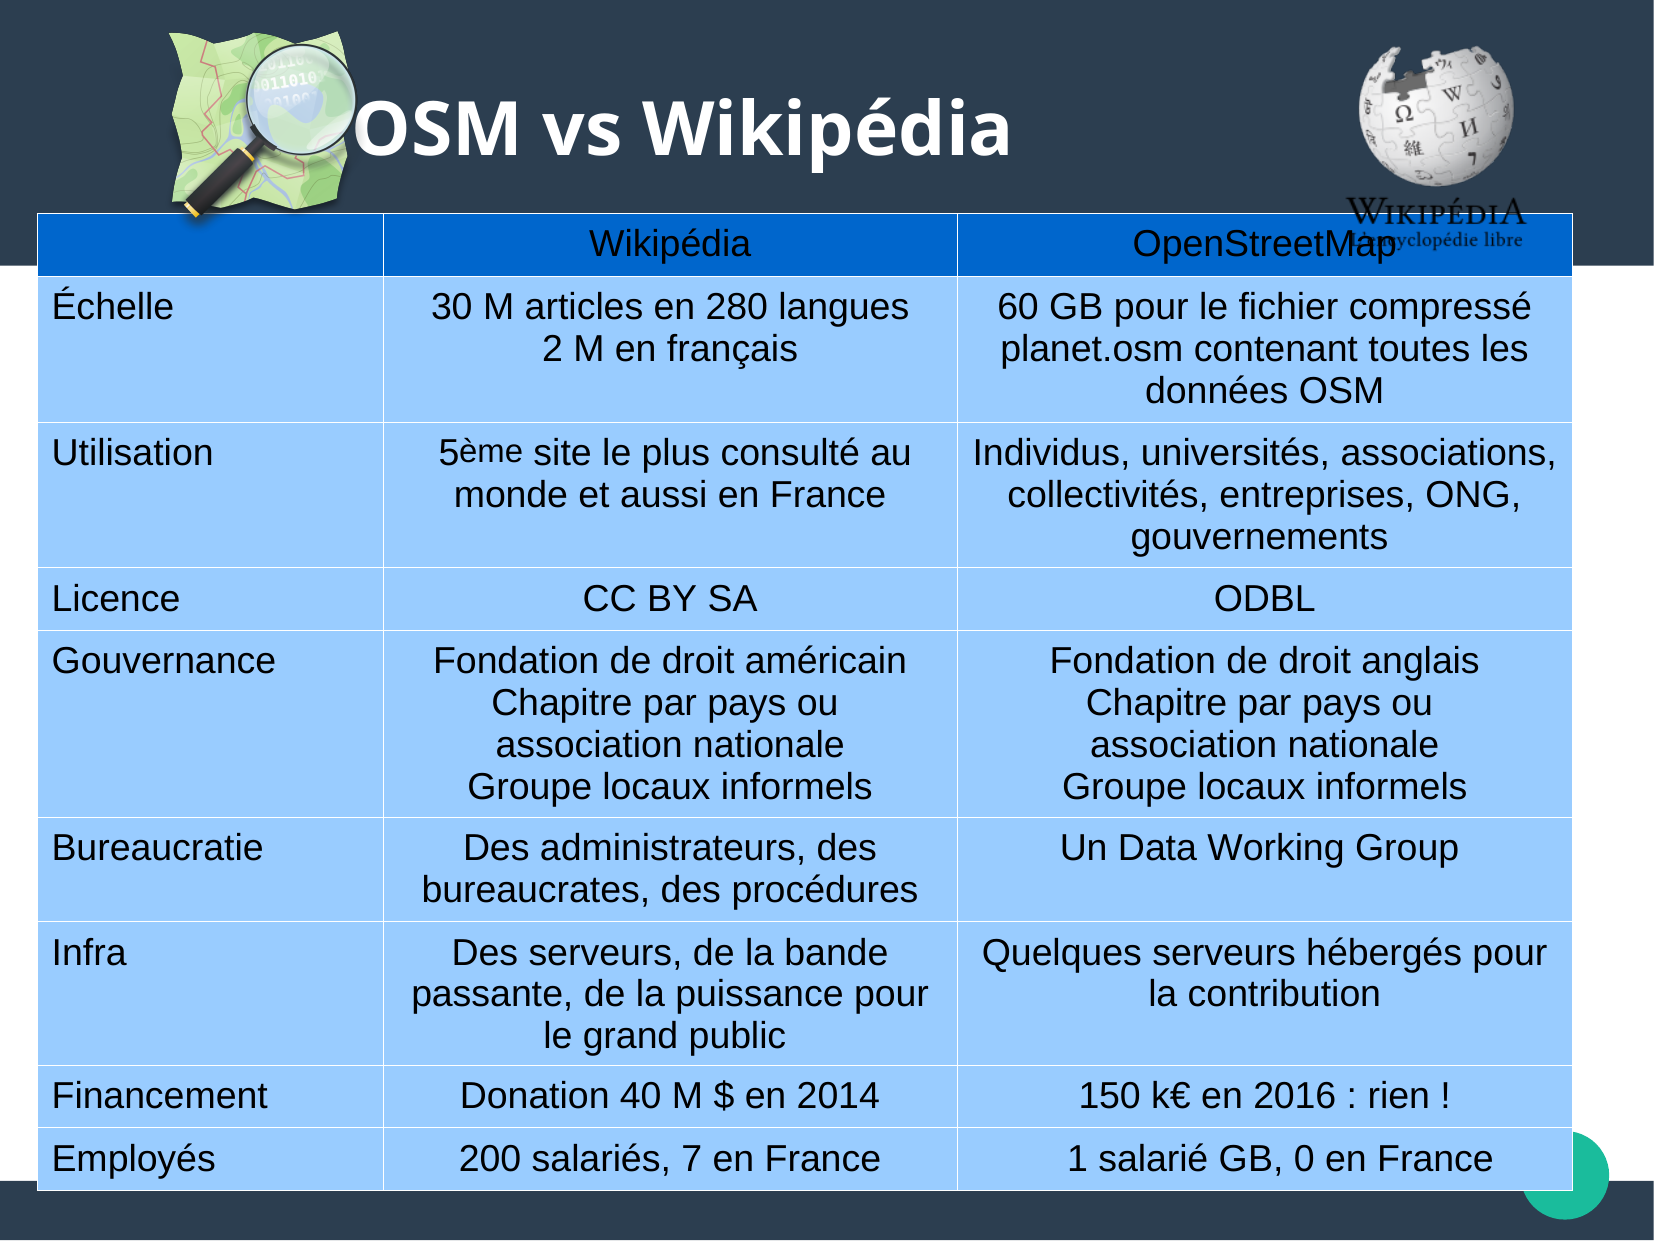

# OSM vs Wikipédia
| | Wikipédia | OpenStreetMap |
| --- | --- | --- |
| Échelle | 30 M articles en 280 langues 2 M en français | 60 GB pour le fichier compressé planet.osm contenant toutes les données OSM |
| Utilisation | 5ème site le plus consulté au monde et aussi en France | Individus, universités, associations, collectivités, entreprises, ONG, gouvernements |
| Licence | CC BY SA | ODBL |
| Gouvernance | Fondation de droit américain Chapitre par pays ou association nationale Groupe locaux informels | Fondation de droit anglais Chapitre par pays ou association nationale Groupe locaux informels |
| Bureaucratie | Des administrateurs, des bureaucrates, des procédures | Un Data Working Group |
| Infra | Des serveurs, de la bande passante, de la puissance pour le grand public | Quelques serveurs hébergés pour la contribution |
| Financement | Donation 40 M $ en 2014 | 150 k€ en 2016 : rien ! |
| Employés | 200 salariés, 7 en France | 1 salarié GB, 0 en France |